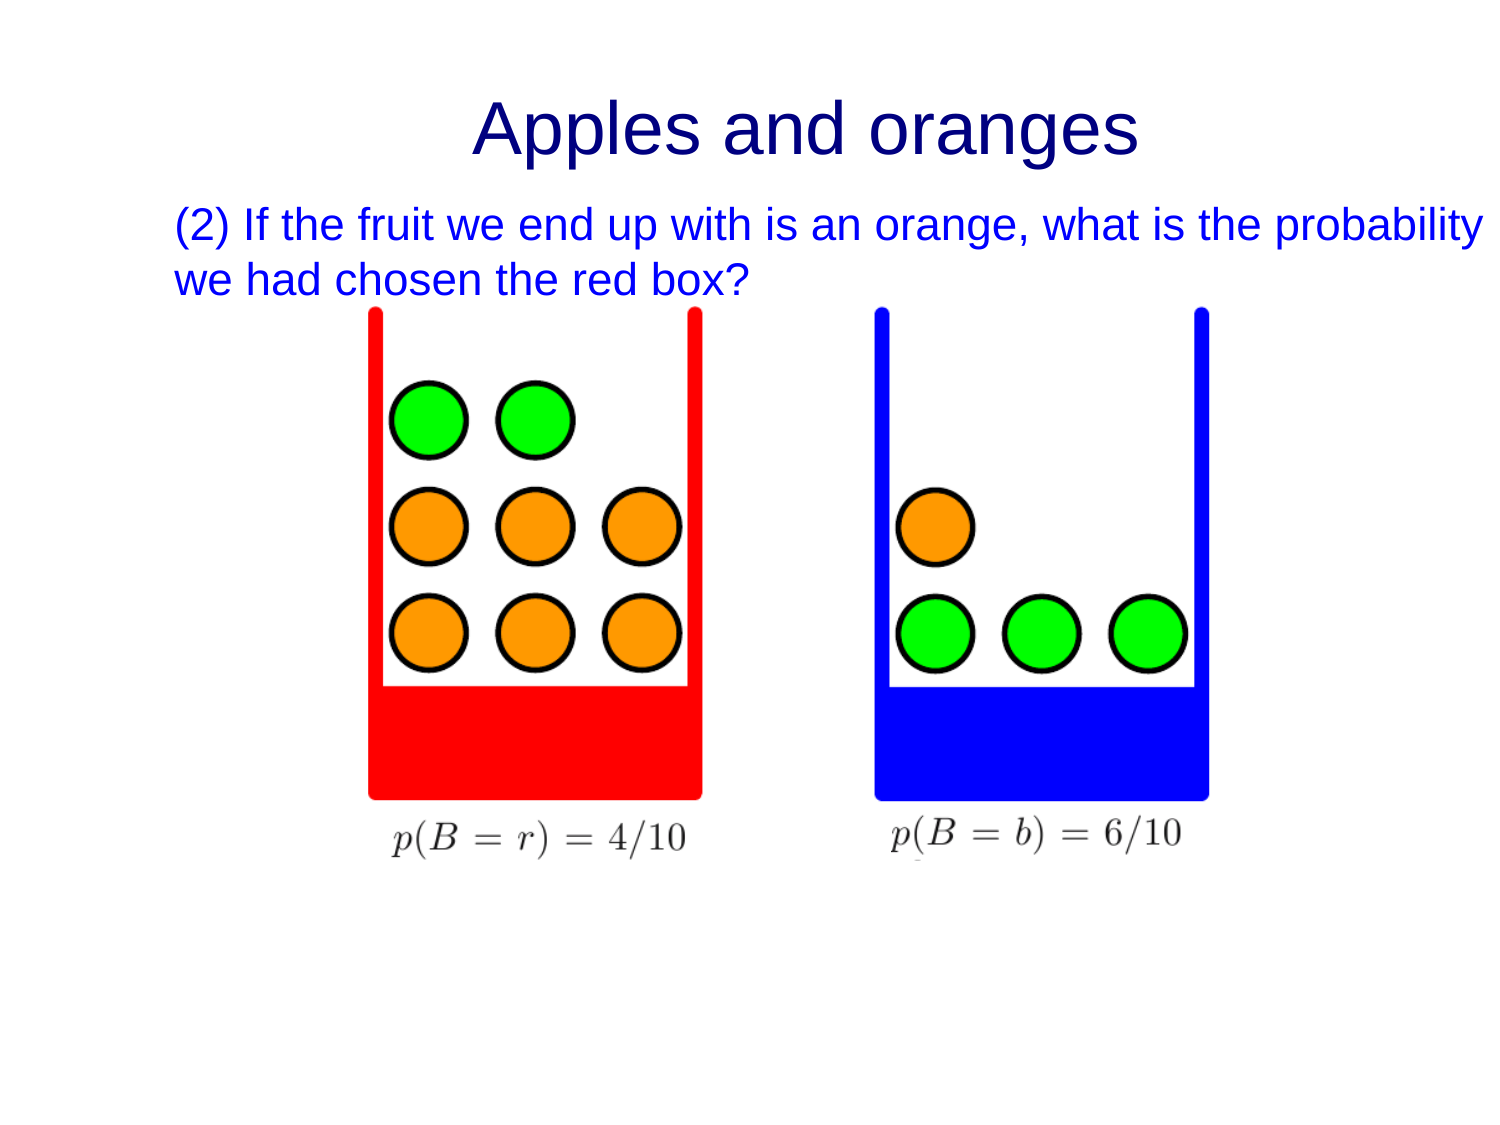

# Apples and oranges
(2) If the fruit we end up with is an orange, what is the probability we had chosen the red box?